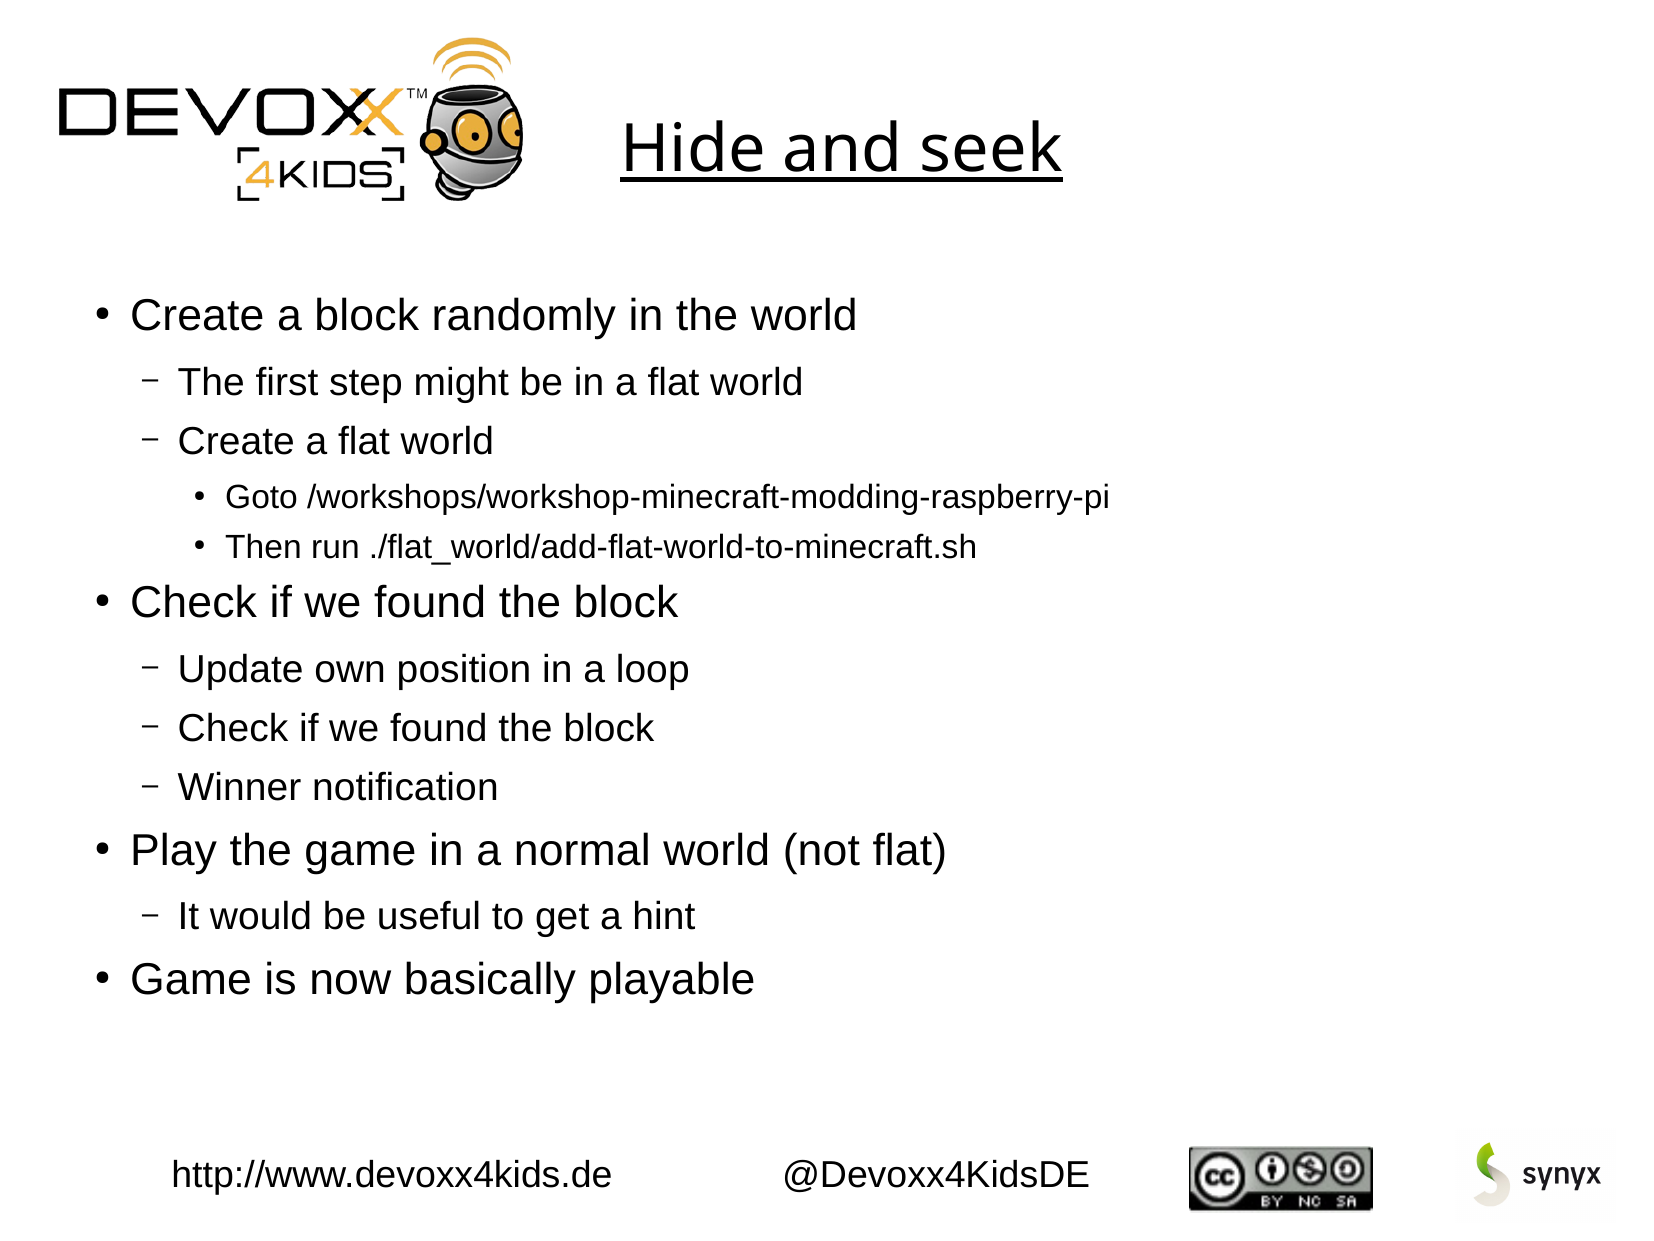

Hide and seek
# Create a block randomly in the world
The first step might be in a flat world
Create a flat world
Goto /workshops/workshop-minecraft-modding-raspberry-pi
Then run ./flat_world/add-flat-world-to-minecraft.sh
Check if we found the block
Update own position in a loop
Check if we found the block
Winner notification
Play the game in a normal world (not flat)
It would be useful to get a hint
Game is now basically playable